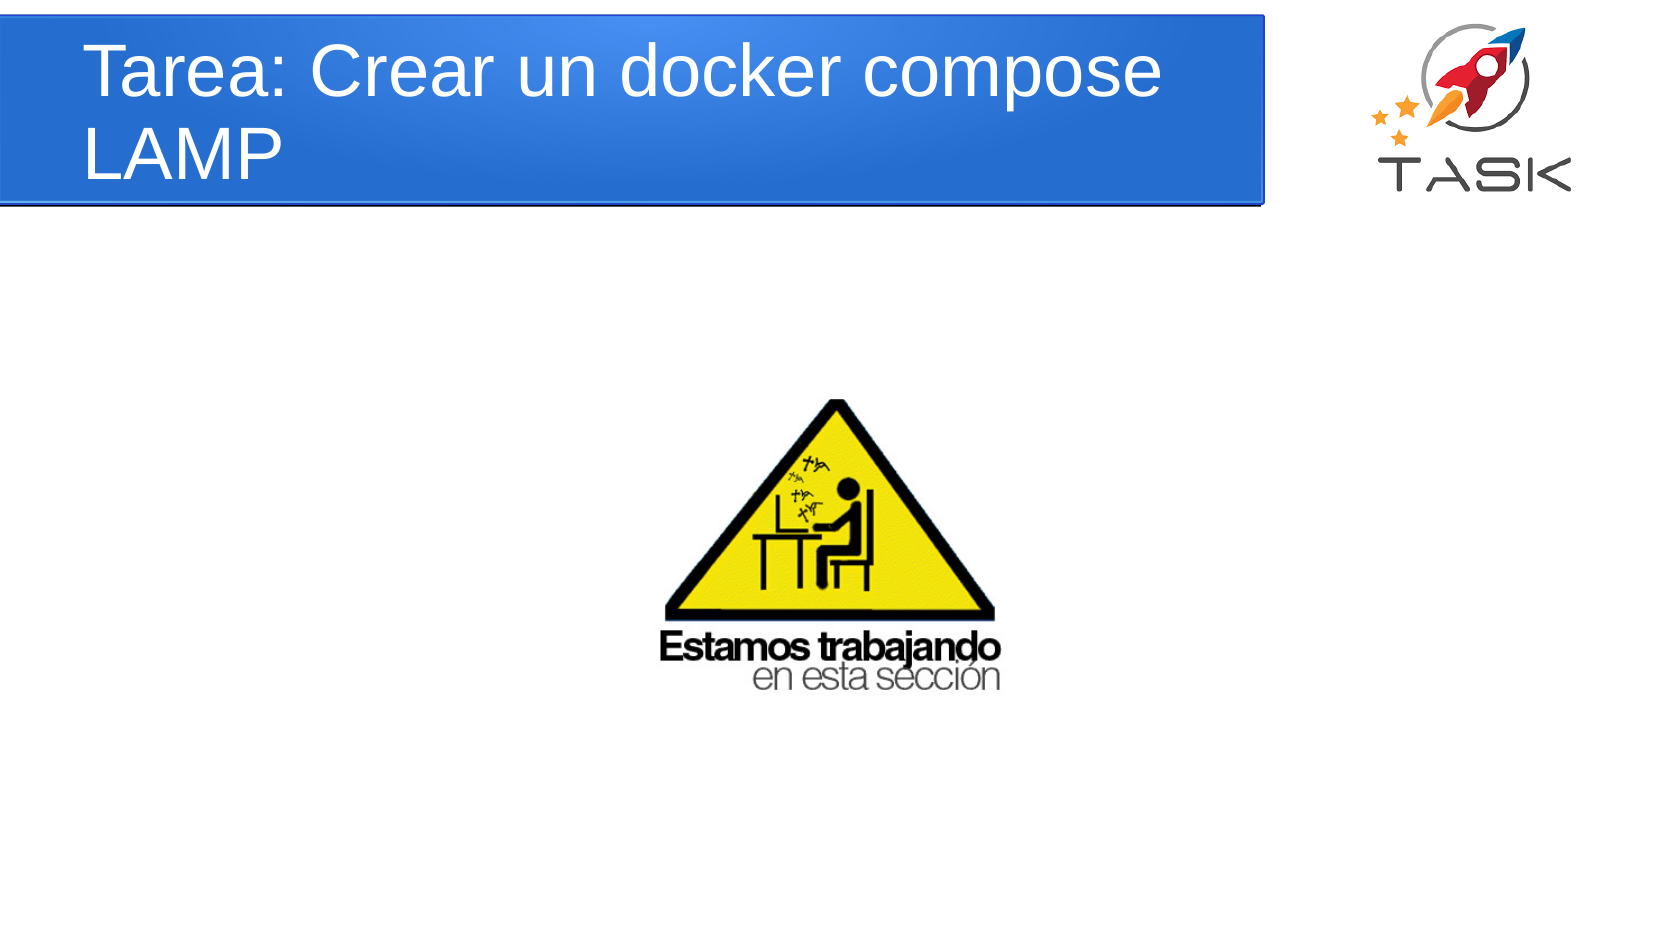

# Tarea: Crear un docker compose LAMP